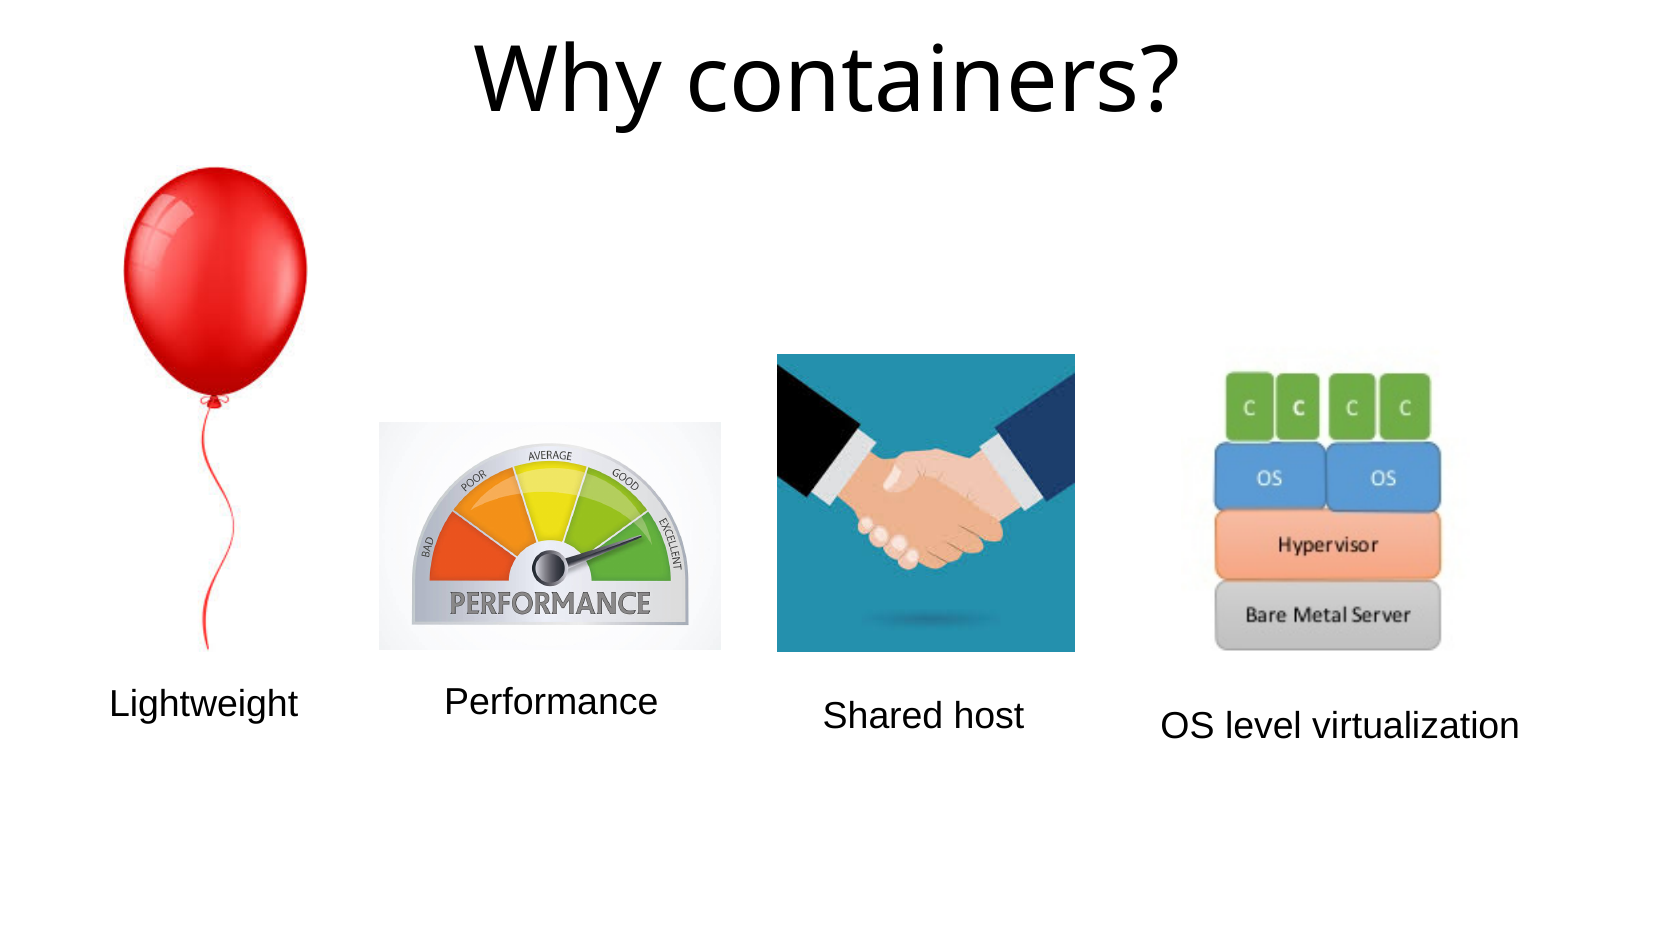

# Why containers?
Performance
Lightweight
Shared host
OS level virtualization